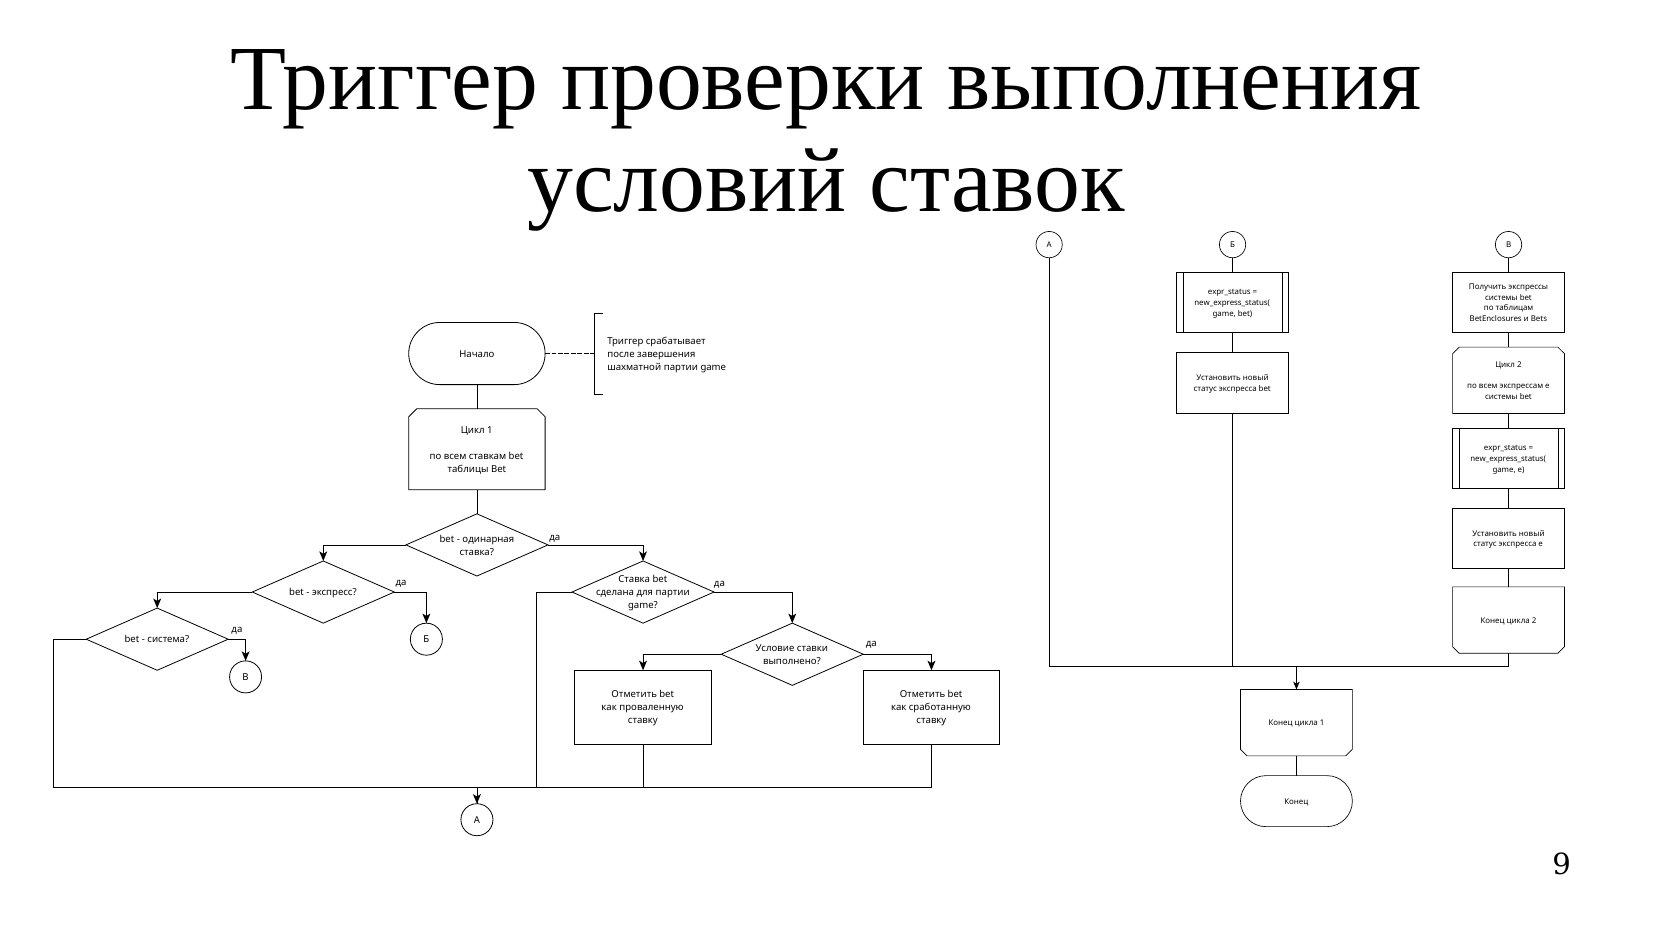

# Триггер проверки выполнения условий ставок
9